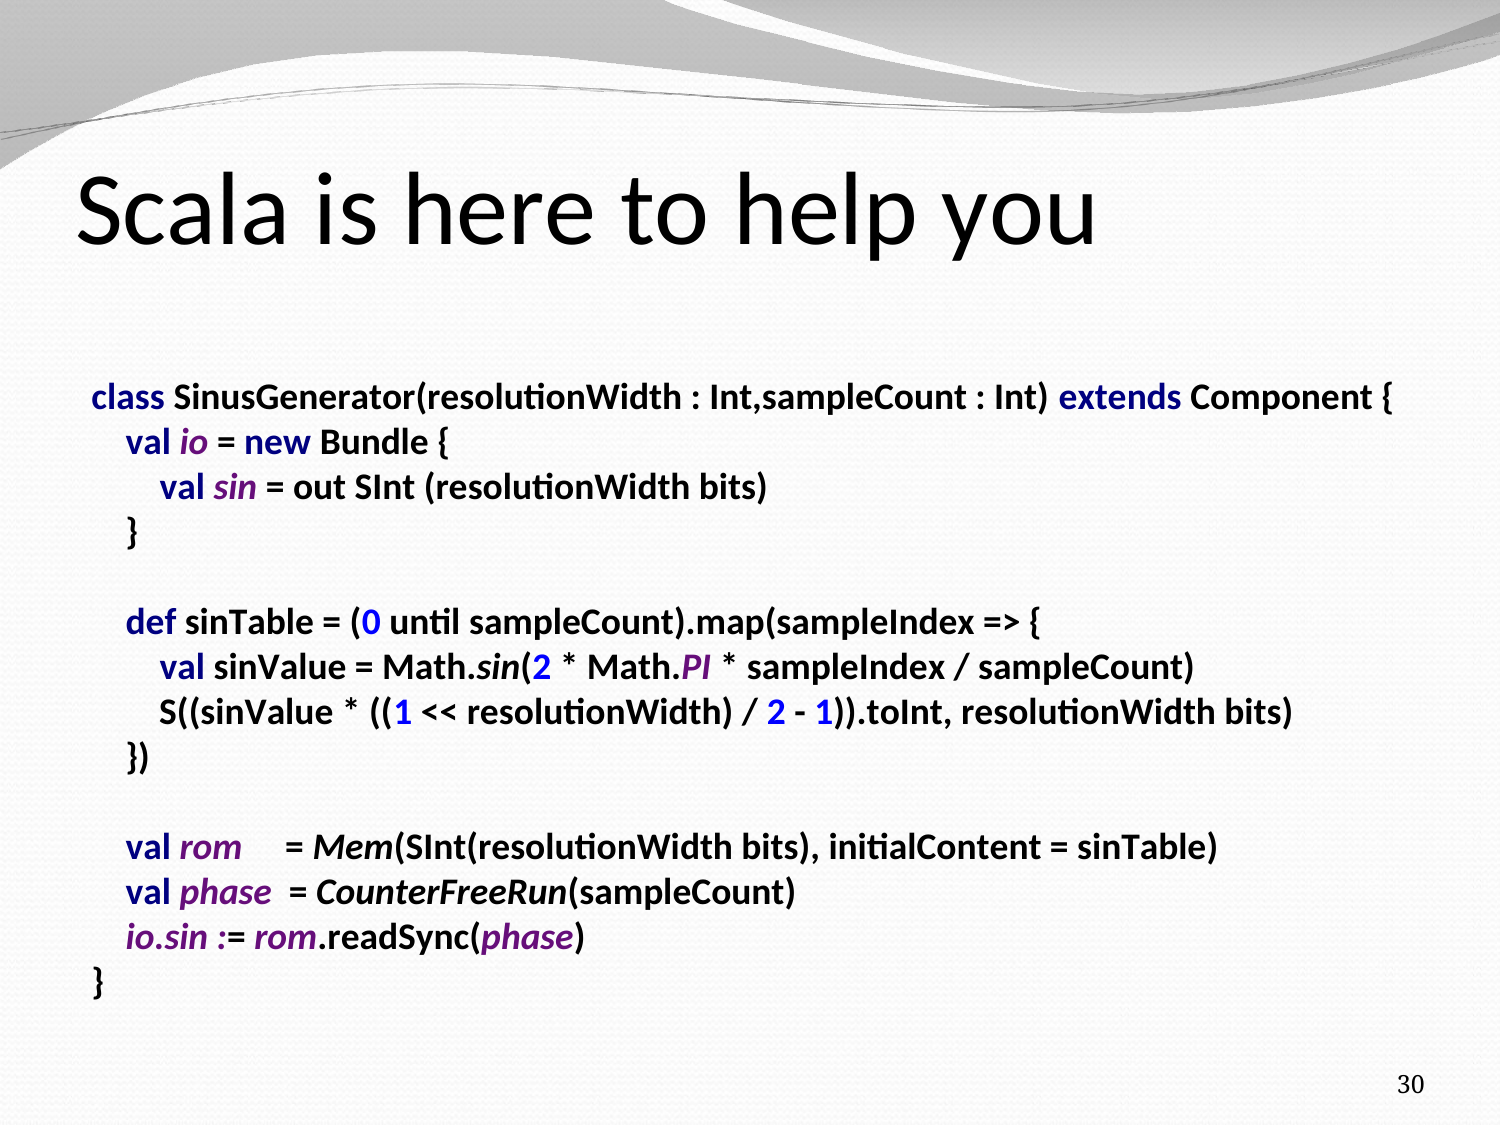

# Scala is here to help you
class SinusGenerator(resolutionWidth : Int,sampleCount : Int) extends Component {
 val io = new Bundle {
 val sin = out SInt (resolutionWidth bits)
 }
 def sinTable = (0 until sampleCount).map(sampleIndex => {
 val sinValue = Math.sin(2 * Math.PI * sampleIndex / sampleCount)
 S((sinValue * ((1 << resolutionWidth) / 2 - 1)).toInt, resolutionWidth bits)
 })
 val rom = Mem(SInt(resolutionWidth bits), initialContent = sinTable)
 val phase = CounterFreeRun(sampleCount)
 io.sin := rom.readSync(phase)
}